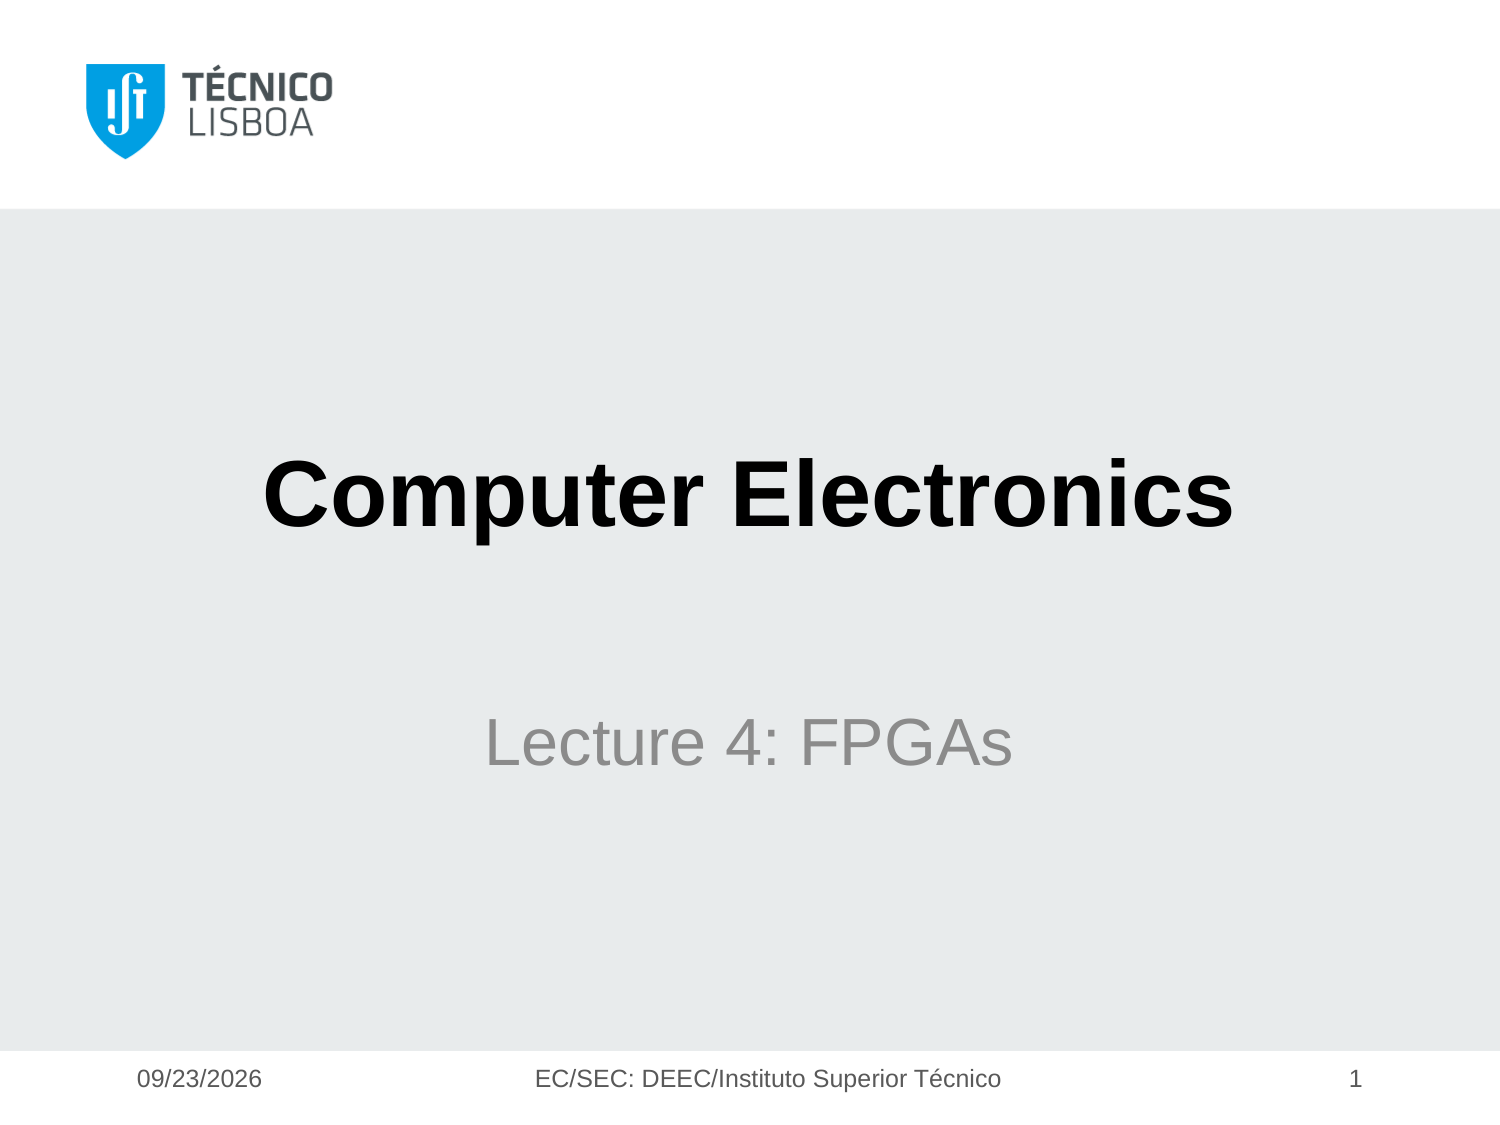

Computer Electronics
# Lecture 4: FPGAs
EC/SEC: DEEC/Instituto Superior Técnico
1